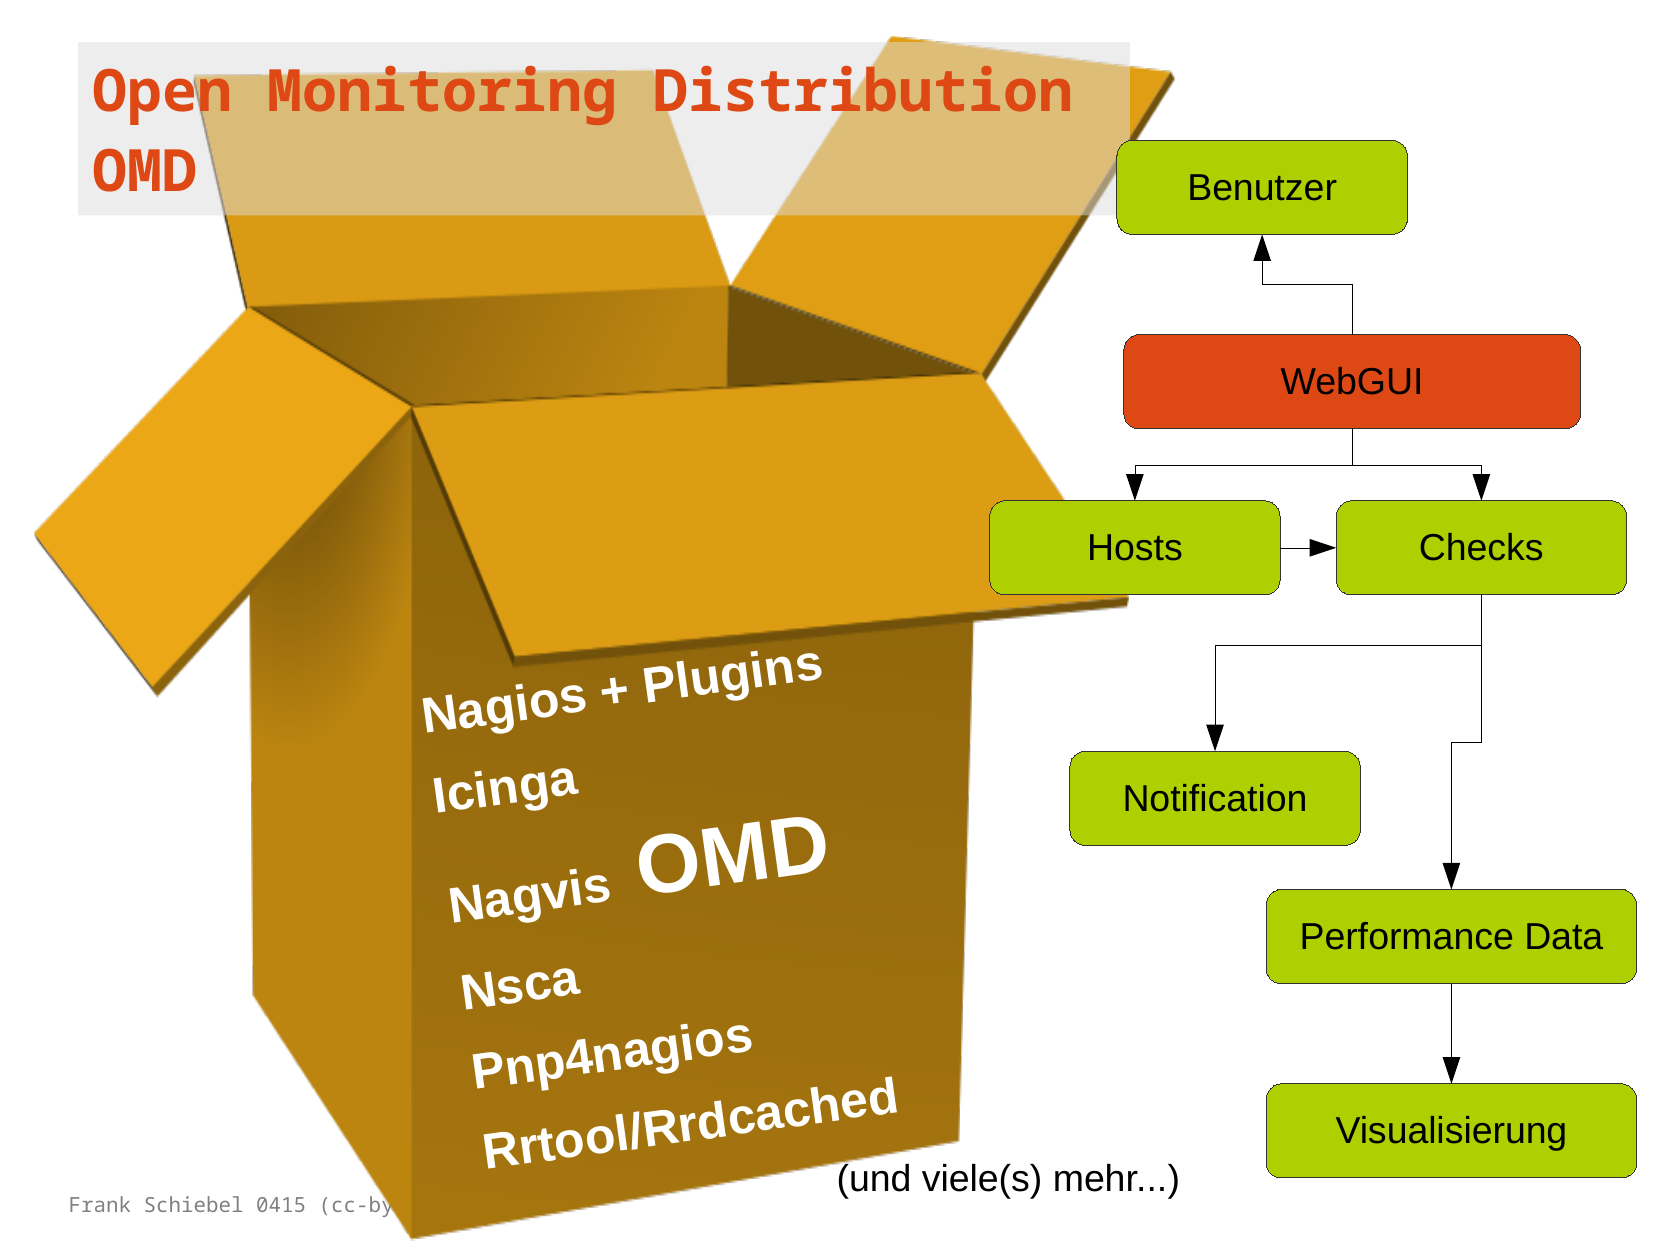

Open Monitoring Distribution OMD
Benutzer
WebGUI
Hosts
Checks
Nagios + Plugins
Icinga
Nagvis OMD
Nsca
Pnp4nagios
Rrtool/Rrdcached
Notification
Performance Data
Visualisierung
(und viele(s) mehr...)